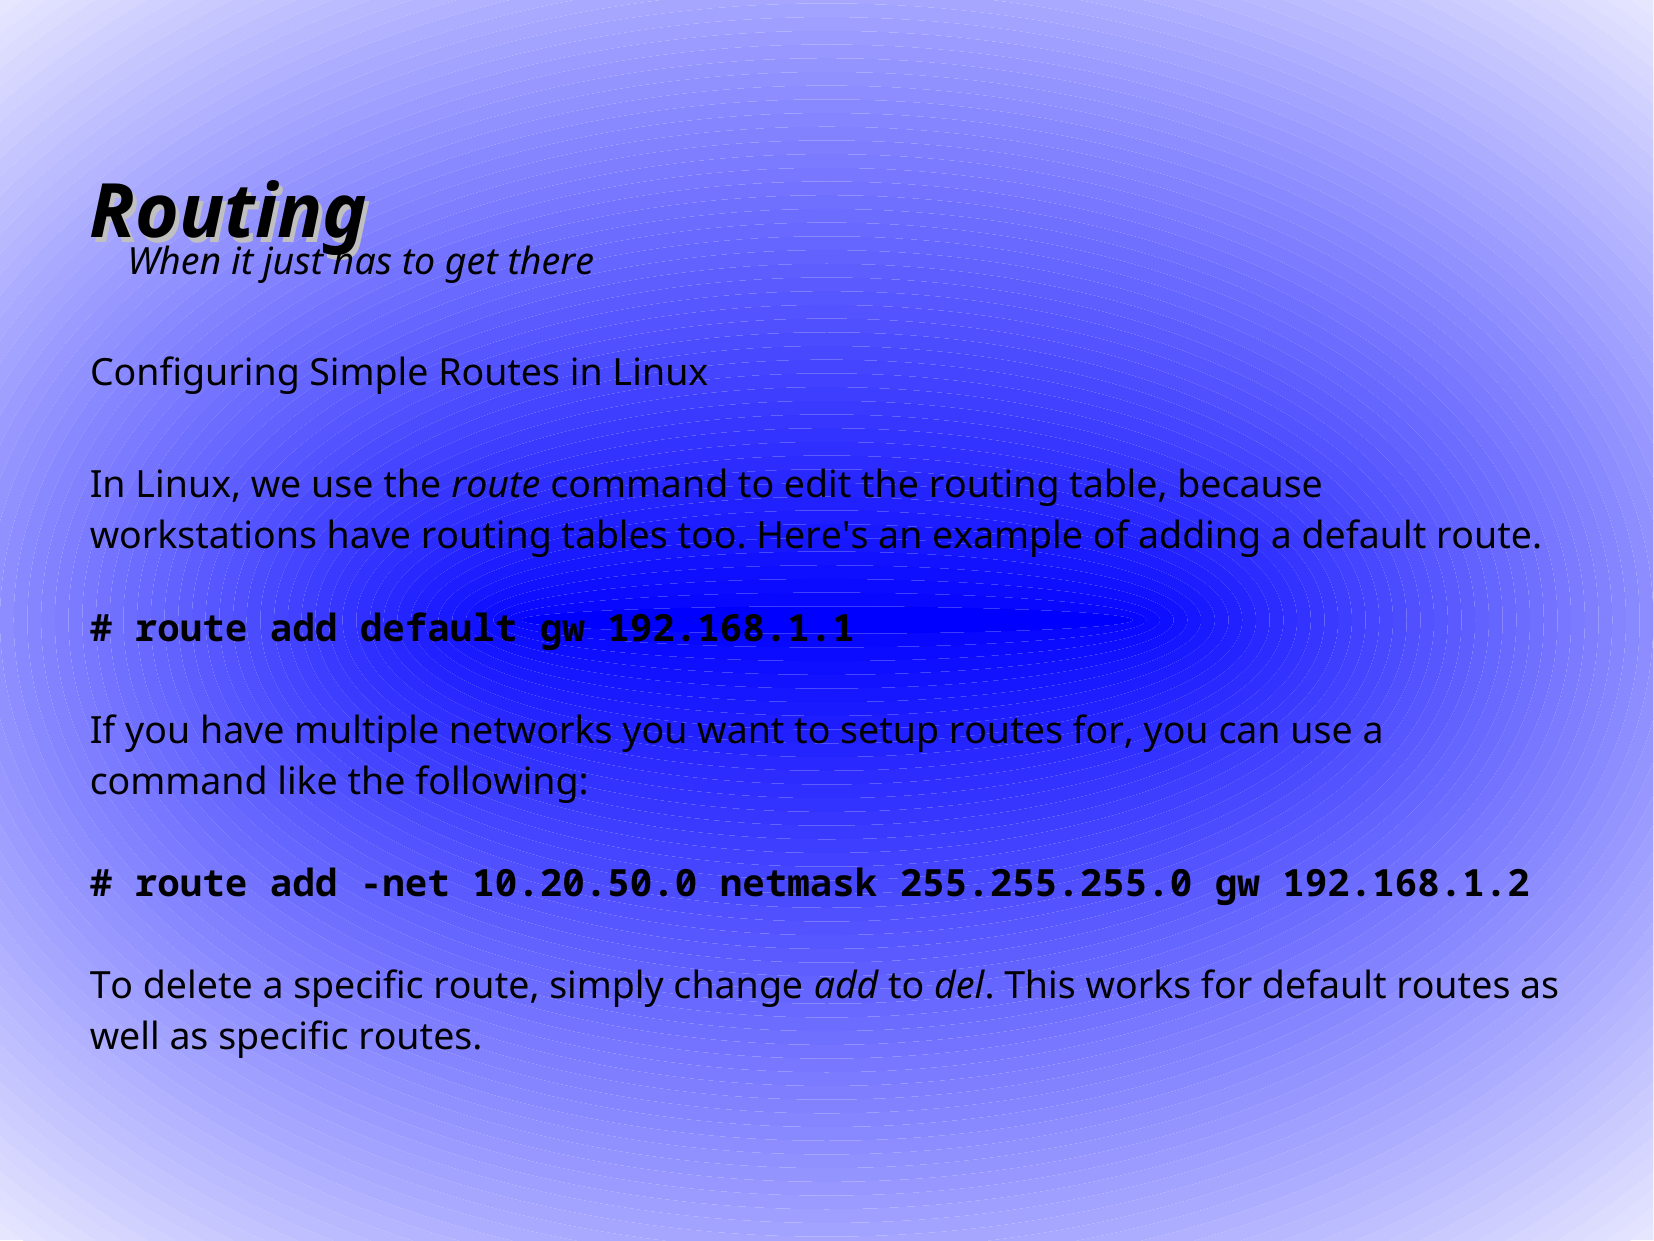

Routing
When it just has to get there
Configuring Simple Routes in Linux
In Linux, we use the route command to edit the routing table, because workstations have routing tables too. Here's an example of adding a default route.
# route add default gw 192.168.1.1
If you have multiple networks you want to setup routes for, you can use a command like the following:
# route add -net 10.20.50.0 netmask 255.255.255.0 gw 192.168.1.2
To delete a specific route, simply change add to del. This works for default routes as well as specific routes.